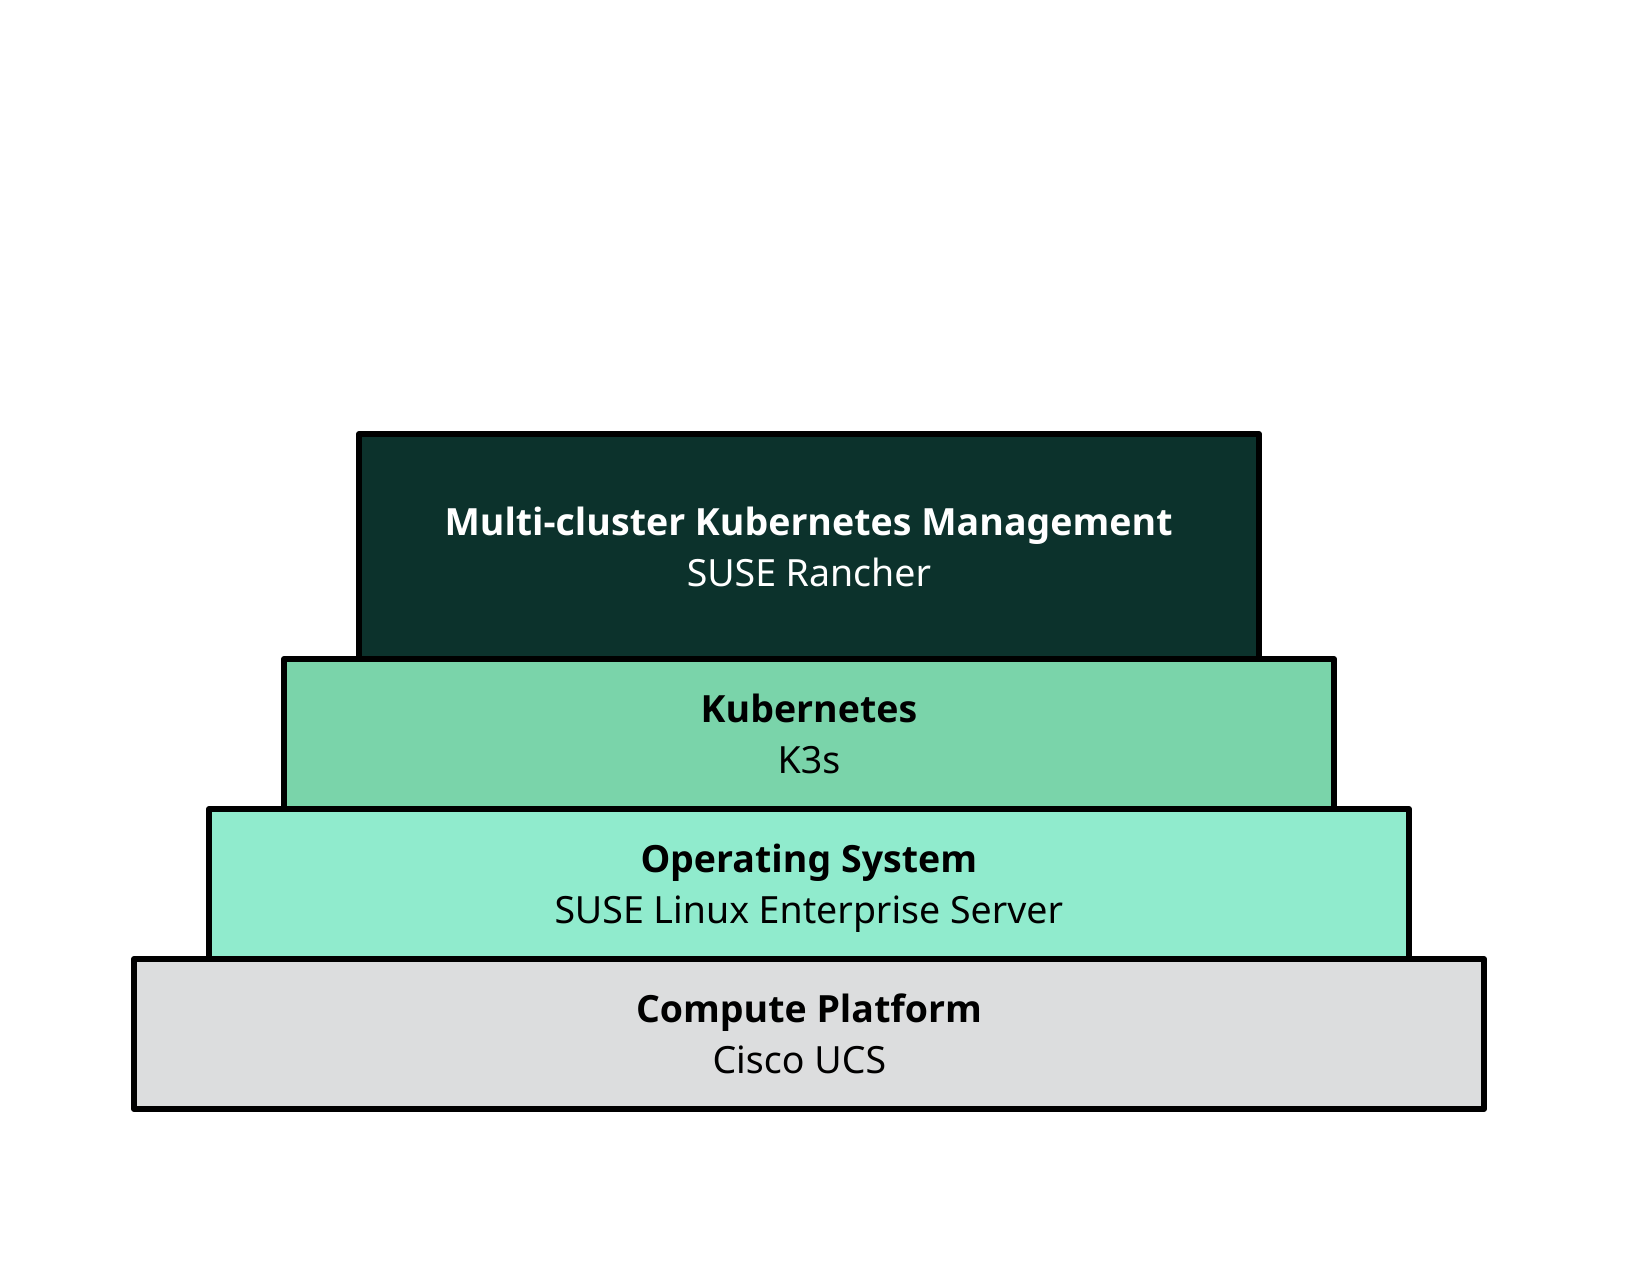

Multi-cluster Kubernetes Management
SUSE Rancher
Kubernetes
K3s
Operating System
SUSE Linux Enterprise Server
Compute Platform
Cisco UCS